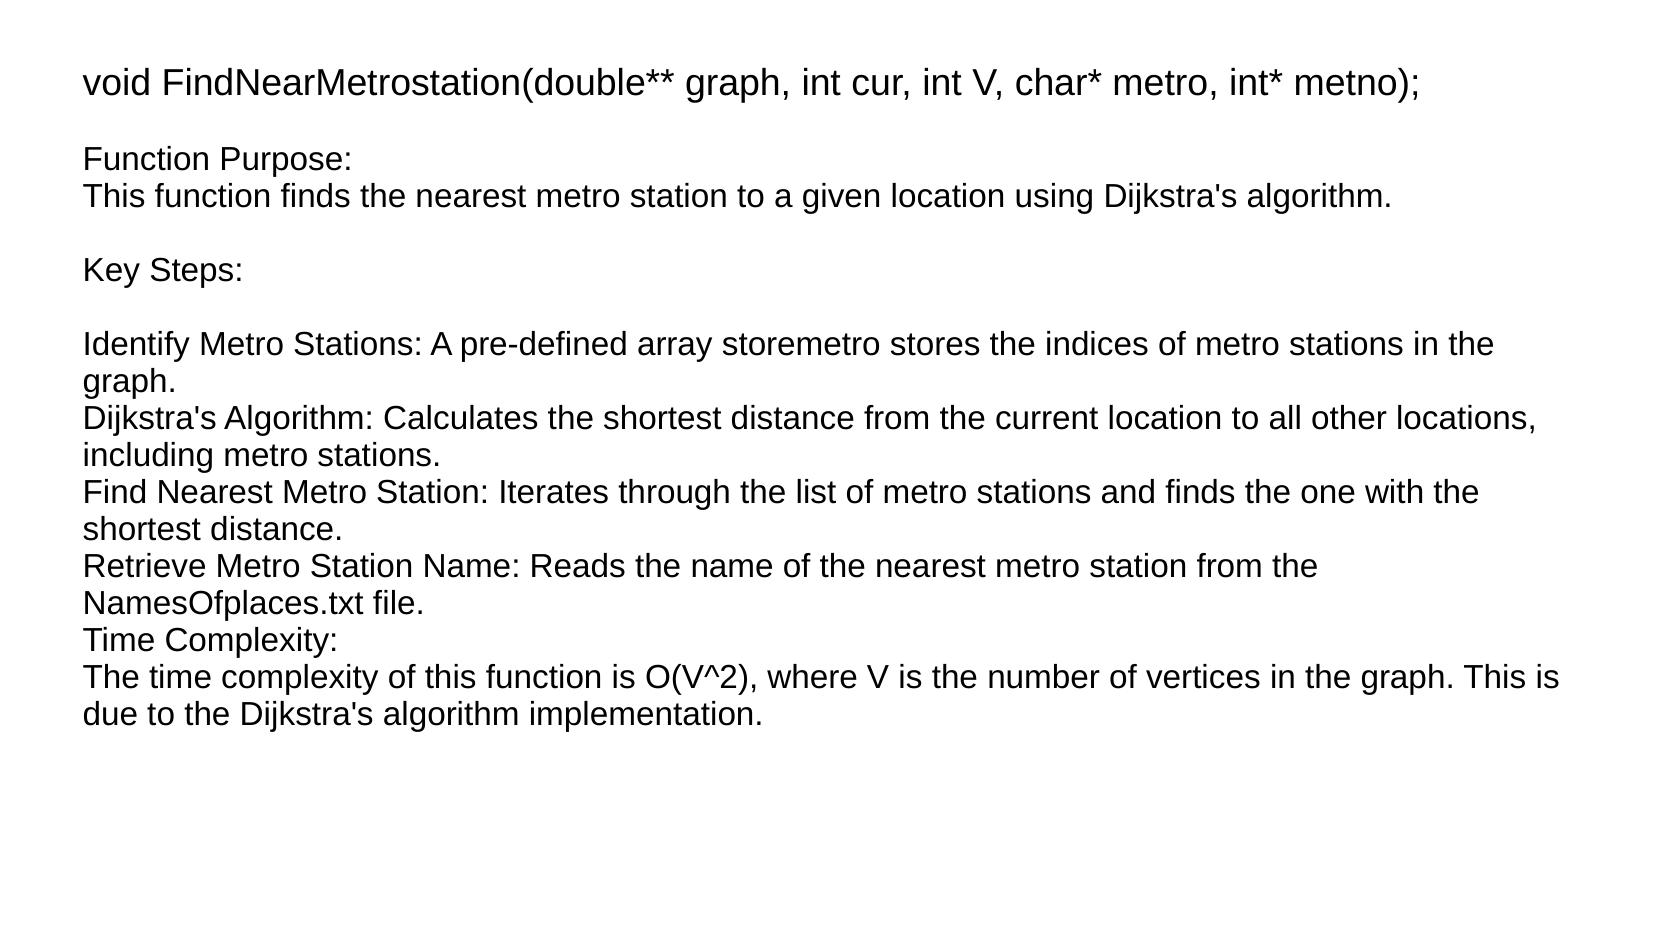

# void FindNearMetrostation(double** graph, int cur, int V, char* metro, int* metno);
Function Purpose:
This function finds the nearest metro station to a given location using Dijkstra's algorithm.
Key Steps:
Identify Metro Stations: A pre-defined array storemetro stores the indices of metro stations in the graph.
Dijkstra's Algorithm: Calculates the shortest distance from the current location to all other locations, including metro stations.
Find Nearest Metro Station: Iterates through the list of metro stations and finds the one with the shortest distance.
Retrieve Metro Station Name: Reads the name of the nearest metro station from the NamesOfplaces.txt file.
Time Complexity:
The time complexity of this function is O(V^2), where V is the number of vertices in the graph. This is due to the Dijkstra's algorithm implementation.